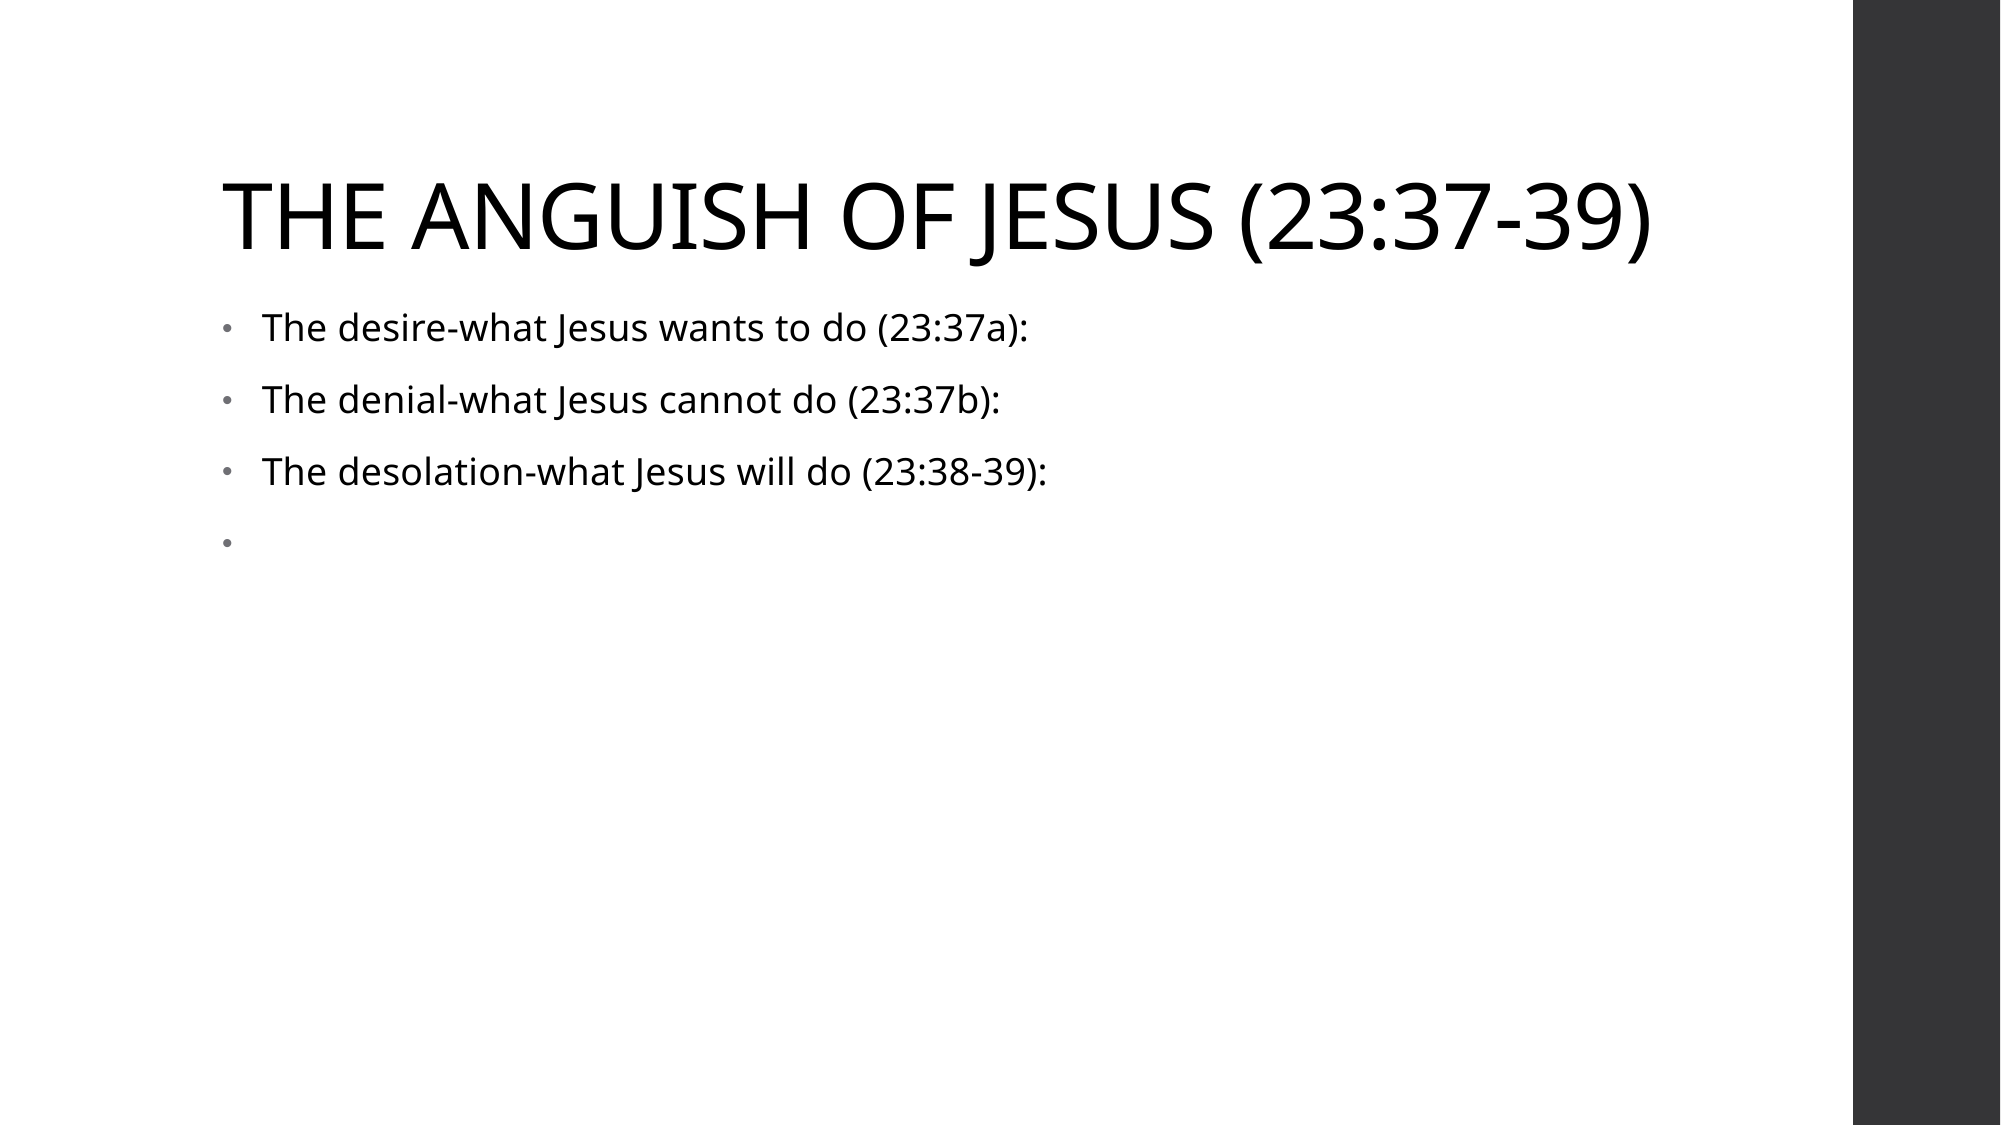

# THE ANGUISH OF JESUS (23:37-39)
 The desire-what Jesus wants to do (23:37a):
 The denial-what Jesus cannot do (23:37b):
 The desolation-what Jesus will do (23:38-39):